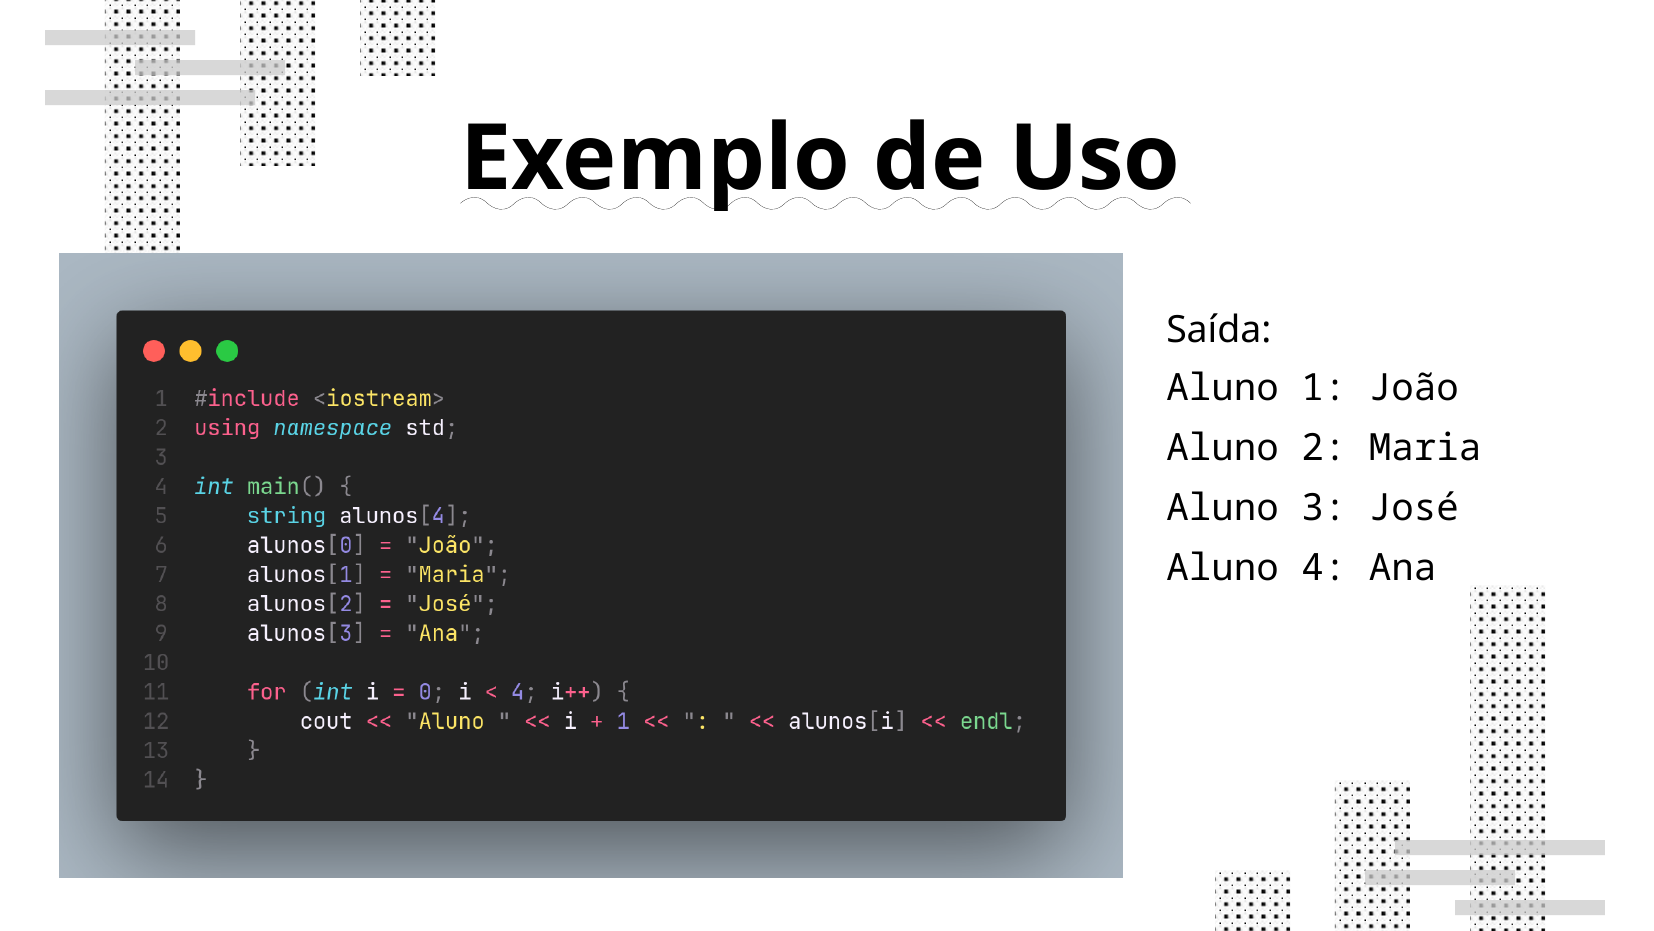

# Exemplo de Uso
Saída:
Aluno 1: João
Aluno 2: Maria
Aluno 3: José
Aluno 4: Ana